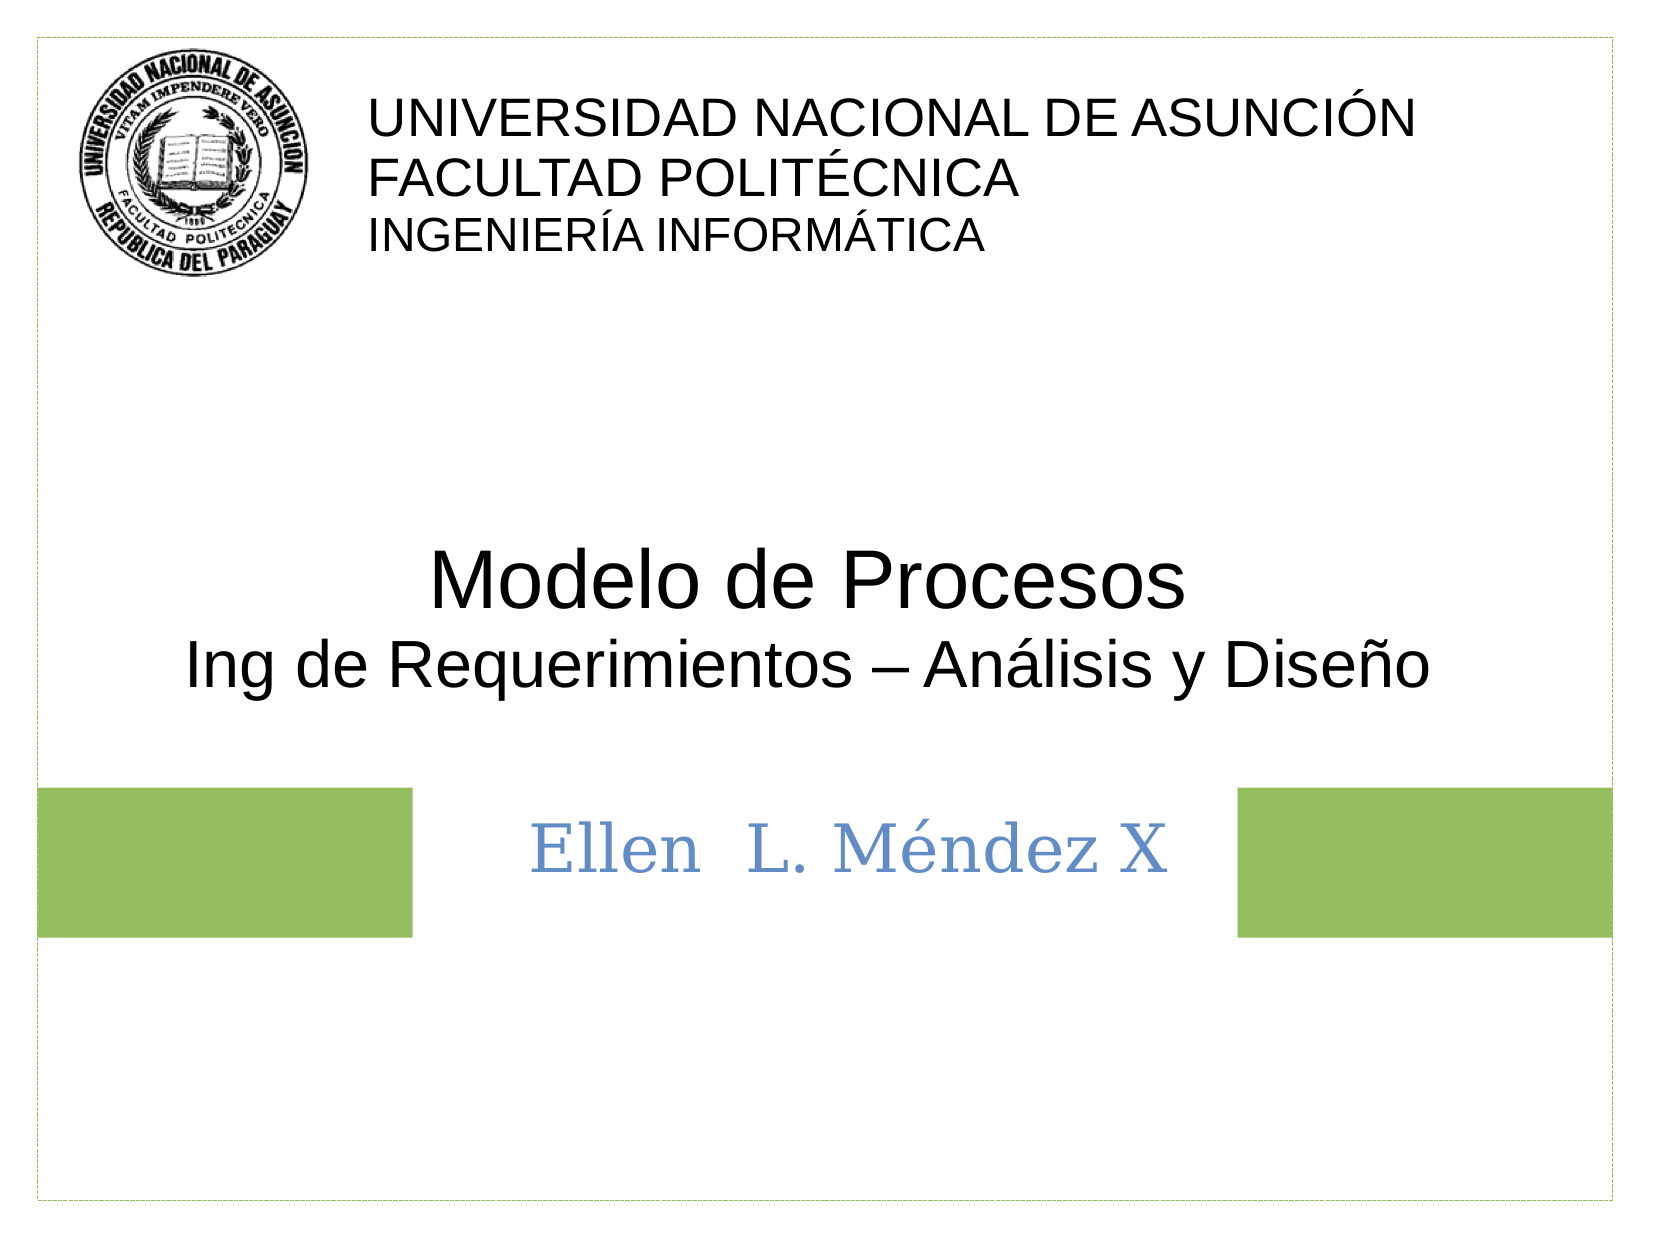

UNIVERSIDAD NACIONAL DE ASUNCIÓN
FACULTAD POLITÉCNICA
INGENIERÍA INFORMÁTICA
Modelo de Procesos
Ing de Requerimientos – Análisis y Diseño
 Ellen L. Méndez X